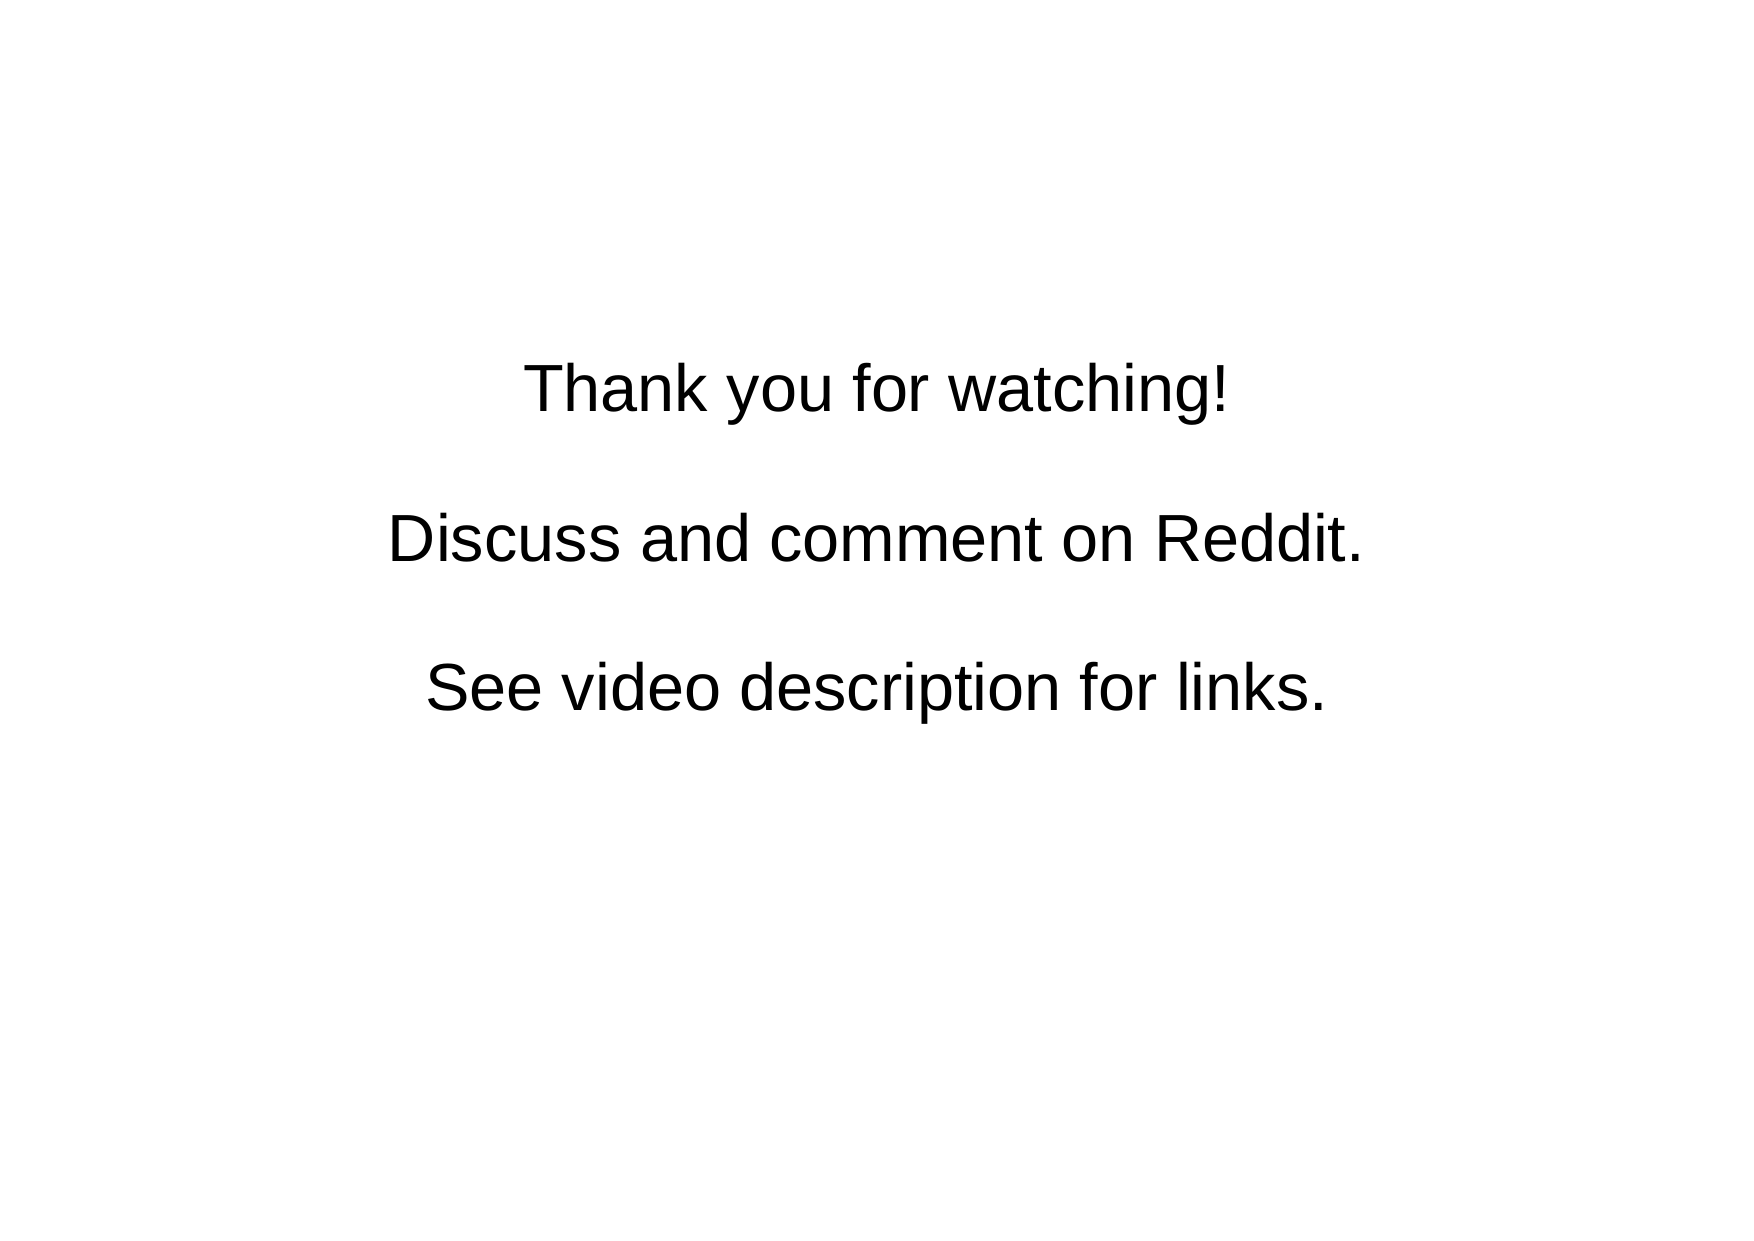

# Thank you for watching!
Discuss and comment on Reddit.
See video description for links.